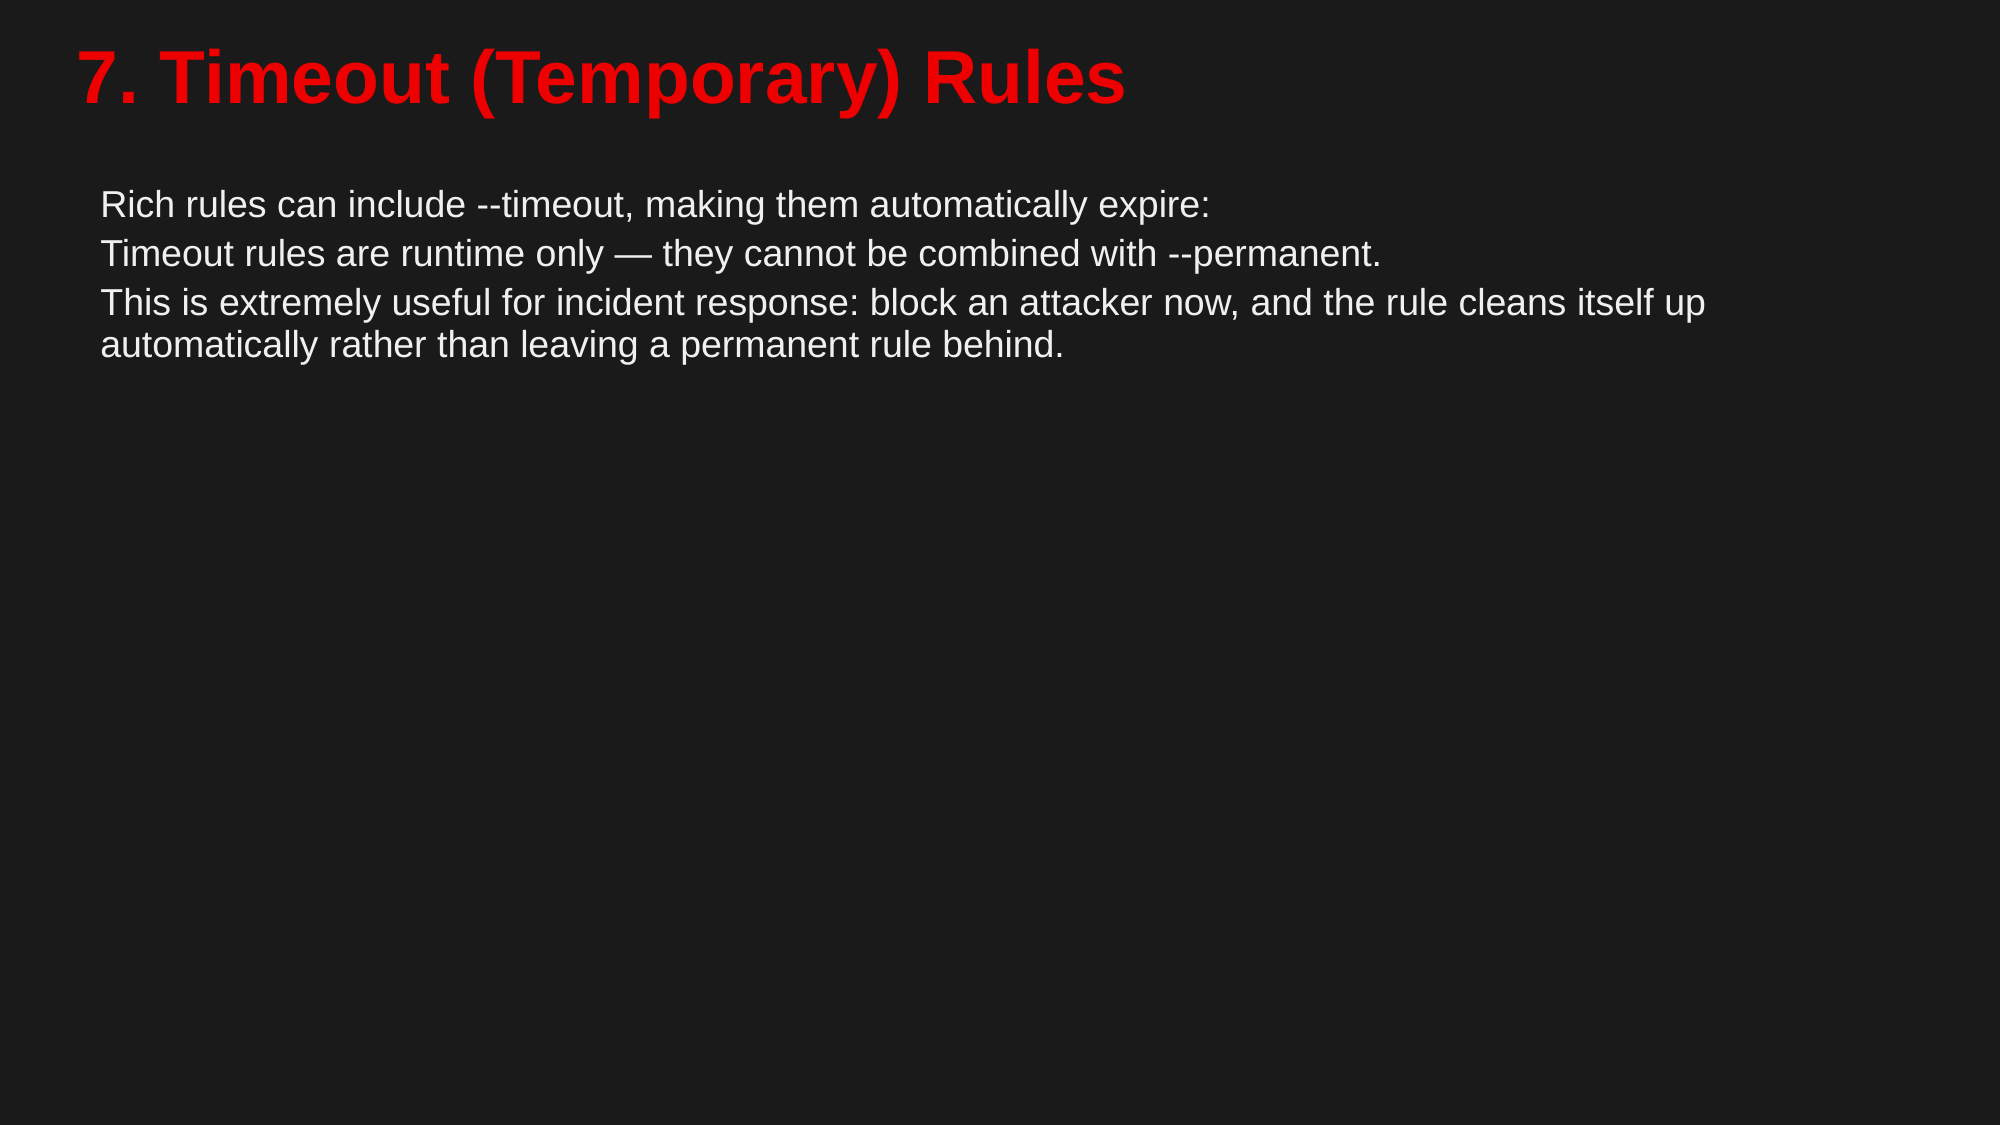

7. Timeout (Temporary) Rules
Rich rules can include --timeout, making them automatically expire:
Timeout rules are runtime only — they cannot be combined with --permanent.
This is extremely useful for incident response: block an attacker now, and the rule cleans itself up automatically rather than leaving a permanent rule behind.